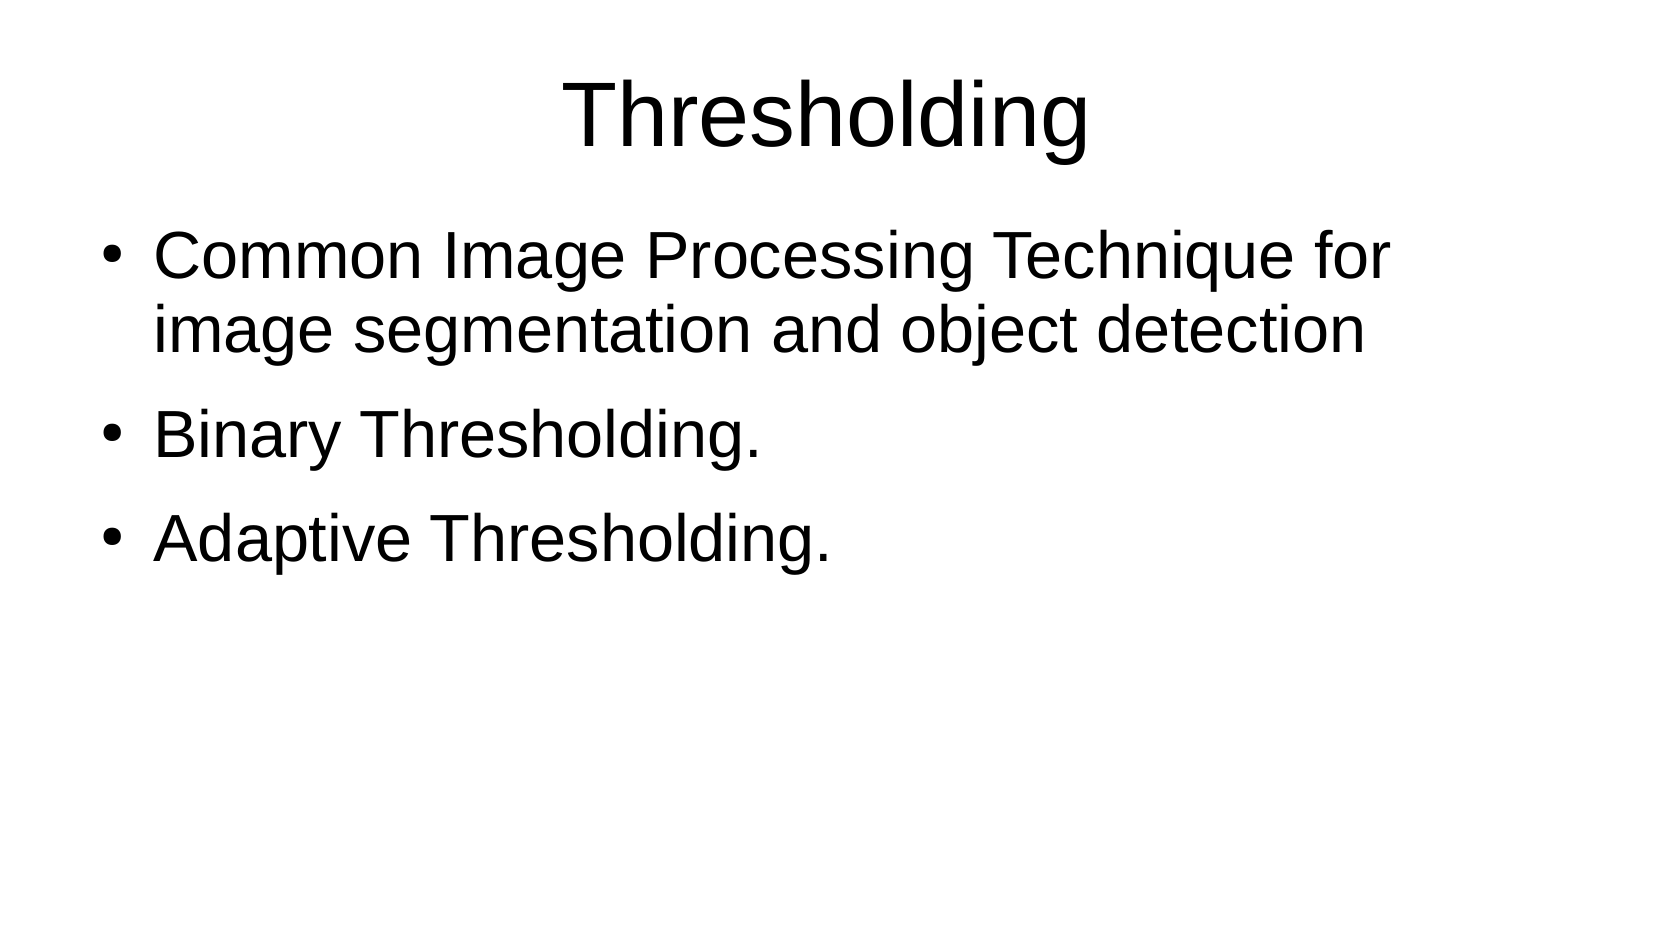

# Thresholding
Common Image Processing Technique for image segmentation and object detection
Binary Thresholding.
Adaptive Thresholding.